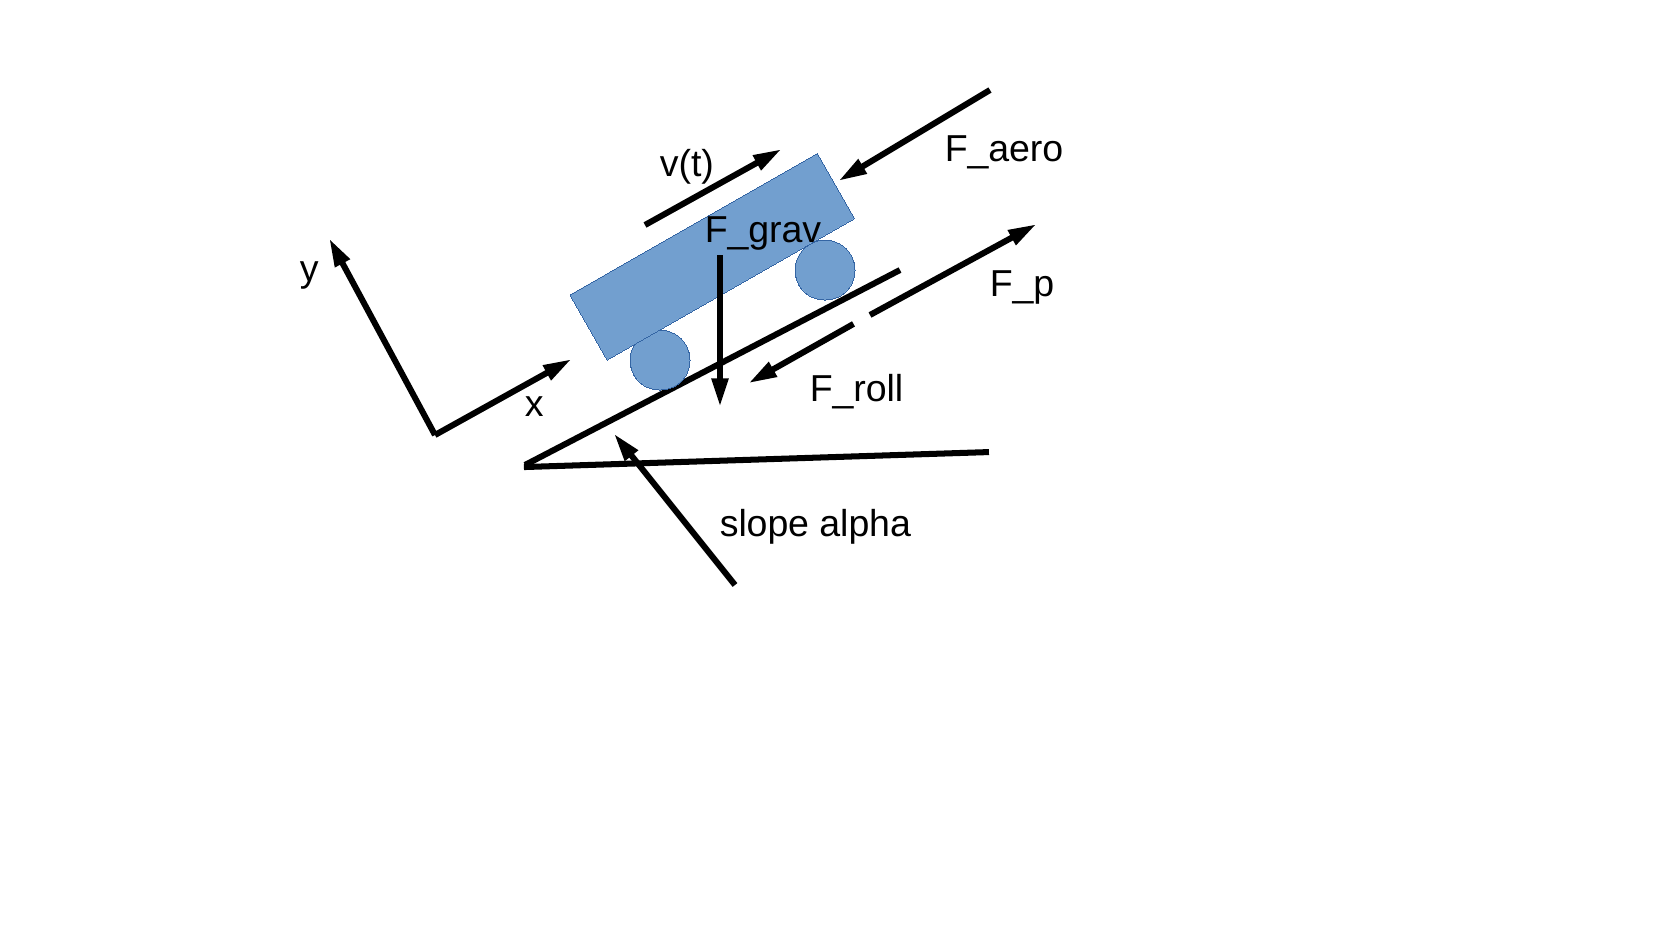

F_aero
v(t)
F_grav
y
F_p
F_roll
x
slope alpha